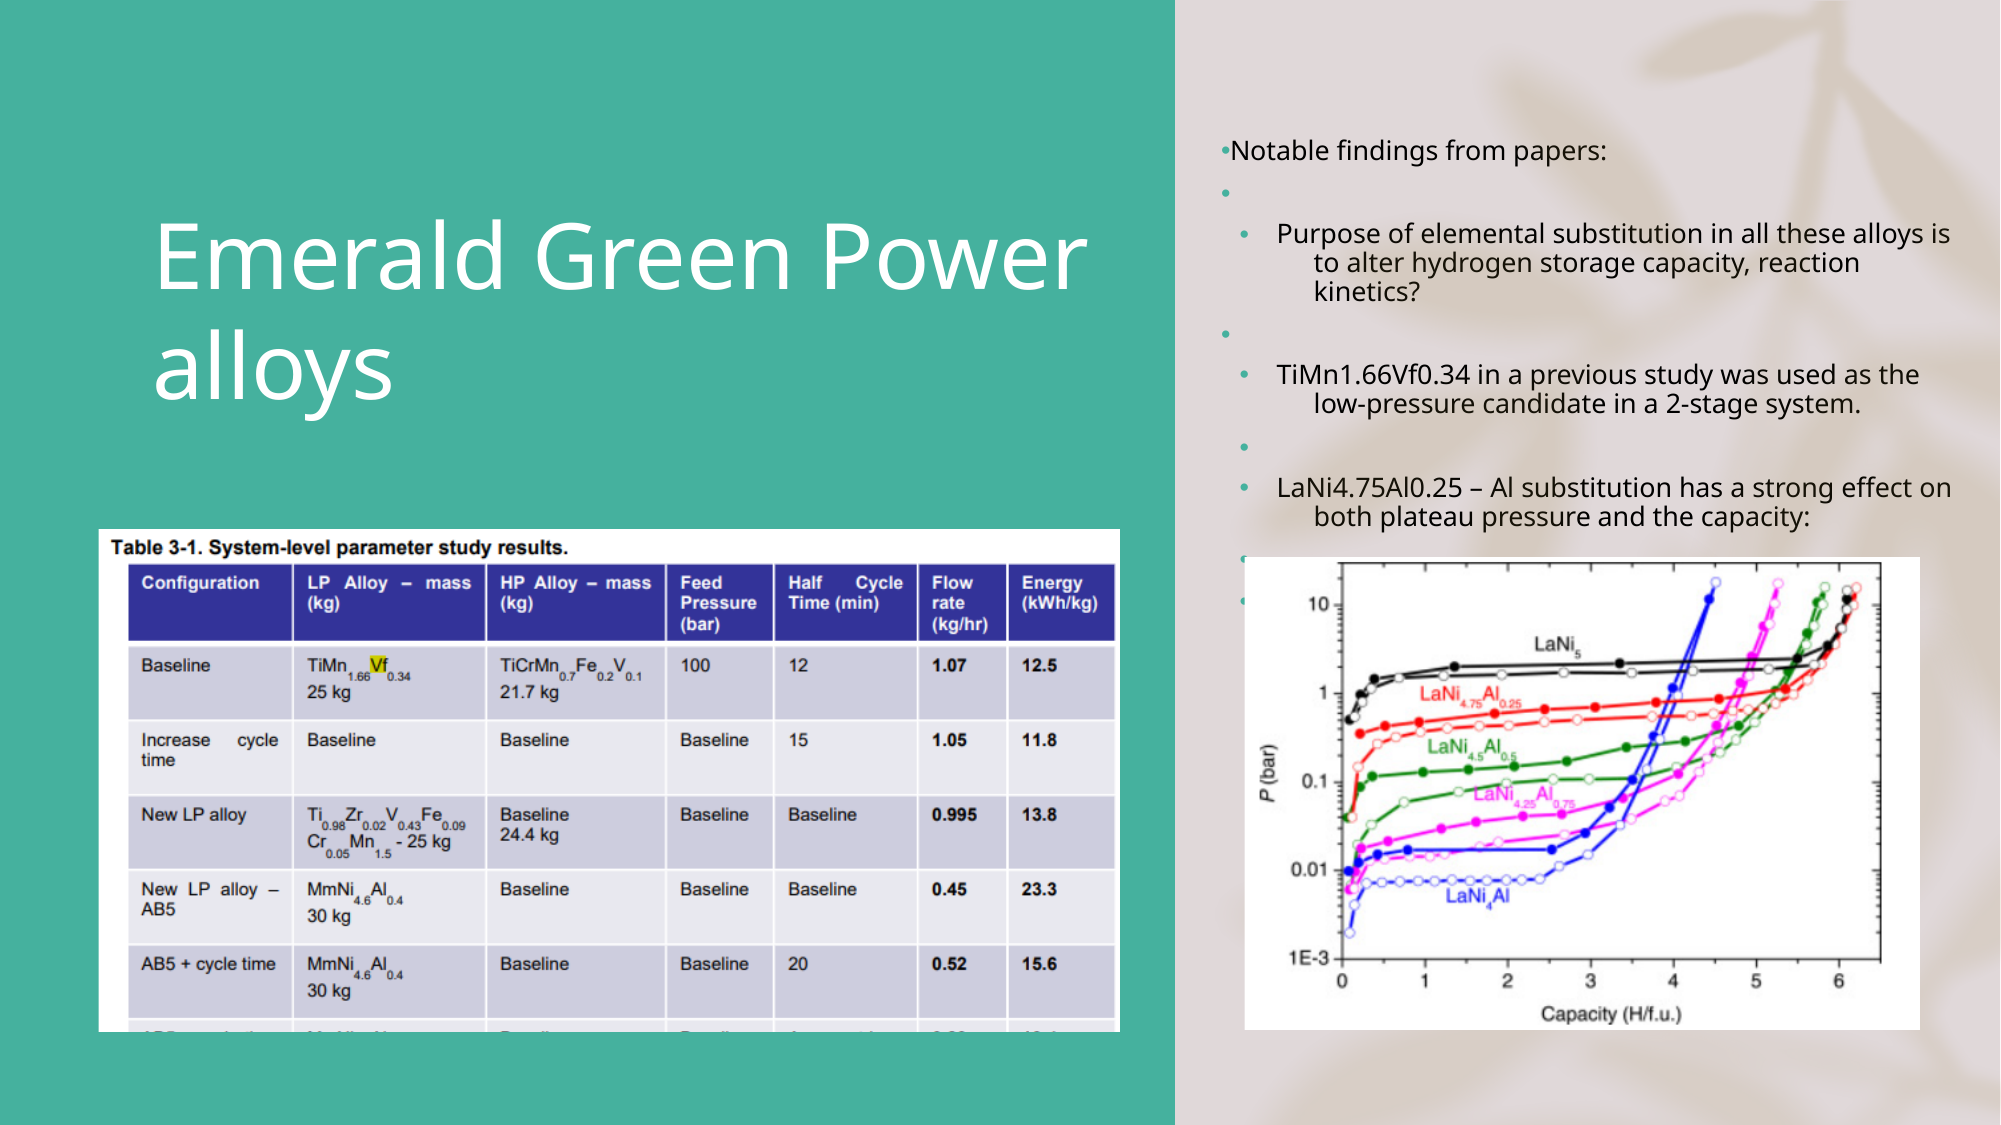

# Emerald Green Power alloys
Notable findings from papers:
Purpose of elemental substitution in all these alloys is to alter hydrogen storage capacity, reaction kinetics?
TiMn1.66Vf0.34 in a previous study was used as the low-pressure candidate in a 2-stage system.
LaNi4.75Al0.25 – Al substitution has a strong effect on both plateau pressure and the capacity: